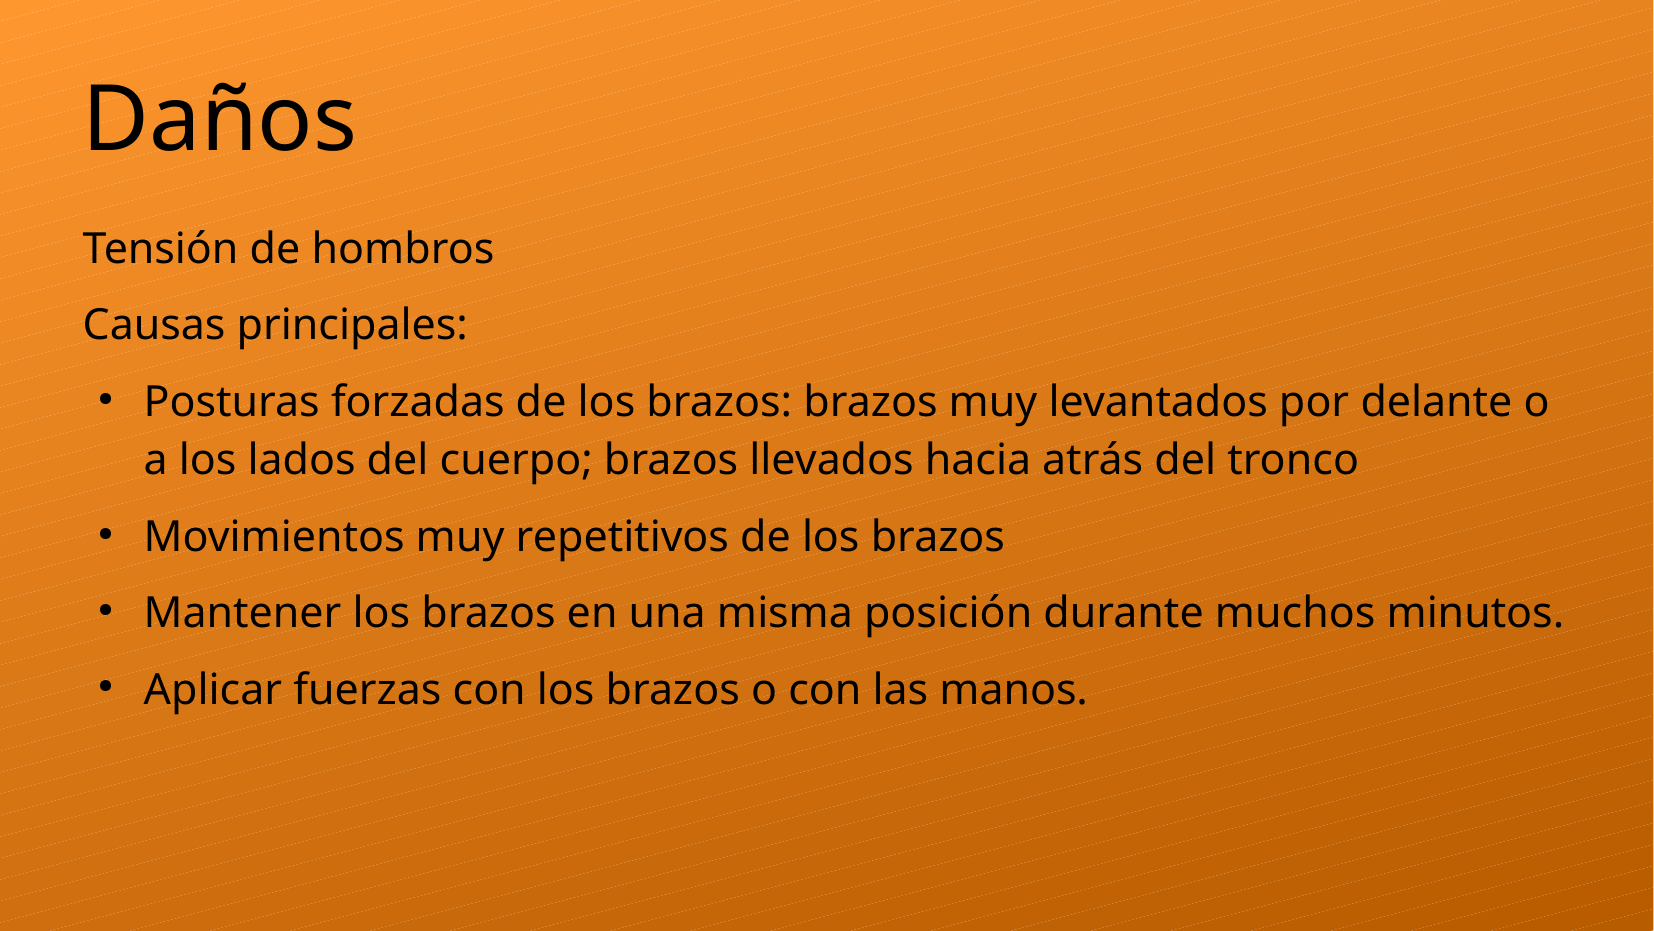

# Daños
Tensión de hombros
Causas principales:
Posturas forzadas de los brazos: brazos muy levantados por delante o a los lados del cuerpo; brazos llevados hacia atrás del tronco
Movimientos muy repetitivos de los brazos
Mantener los brazos en una misma posición durante muchos minutos.
Aplicar fuerzas con los brazos o con las manos.